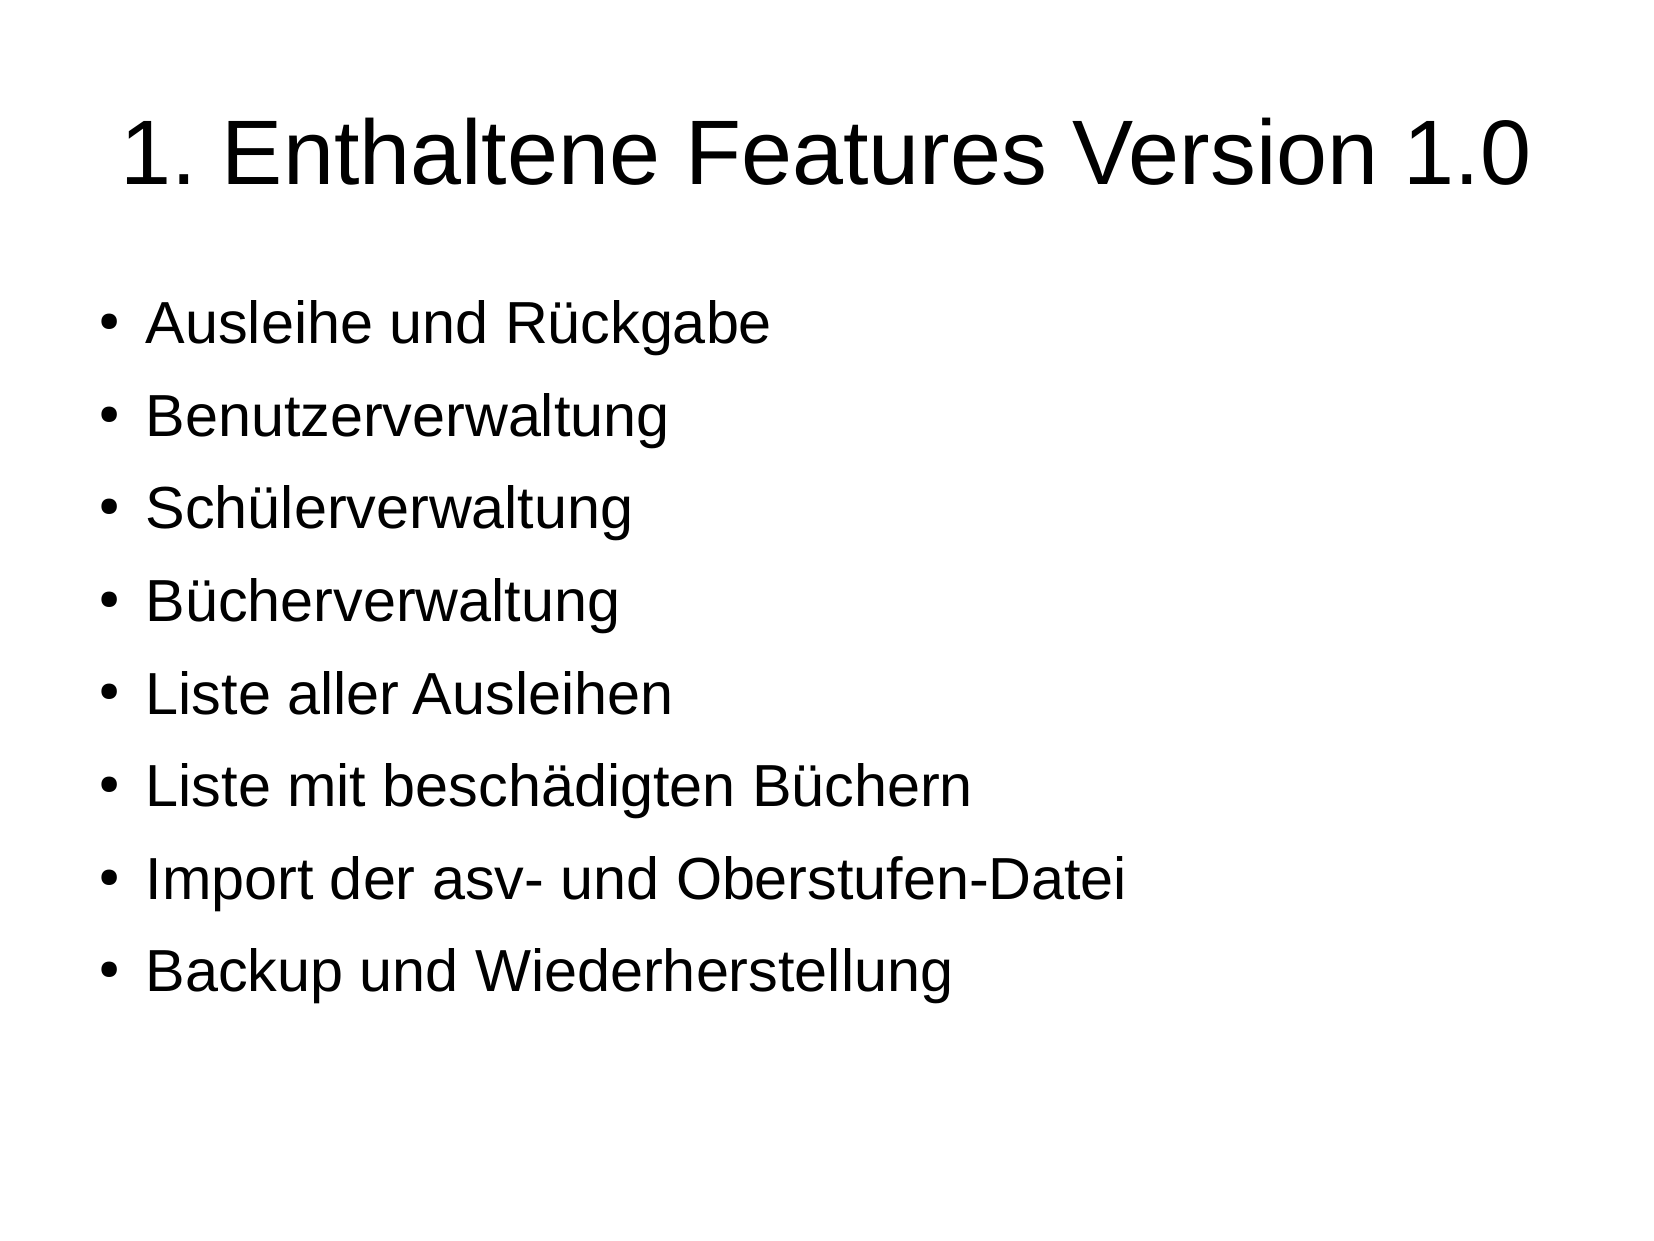

# 1. Enthaltene Features Version 1.0
Ausleihe und Rückgabe
Benutzerverwaltung
Schülerverwaltung
Bücherverwaltung
Liste aller Ausleihen
Liste mit beschädigten Büchern
Import der asv- und Oberstufen-Datei
Backup und Wiederherstellung